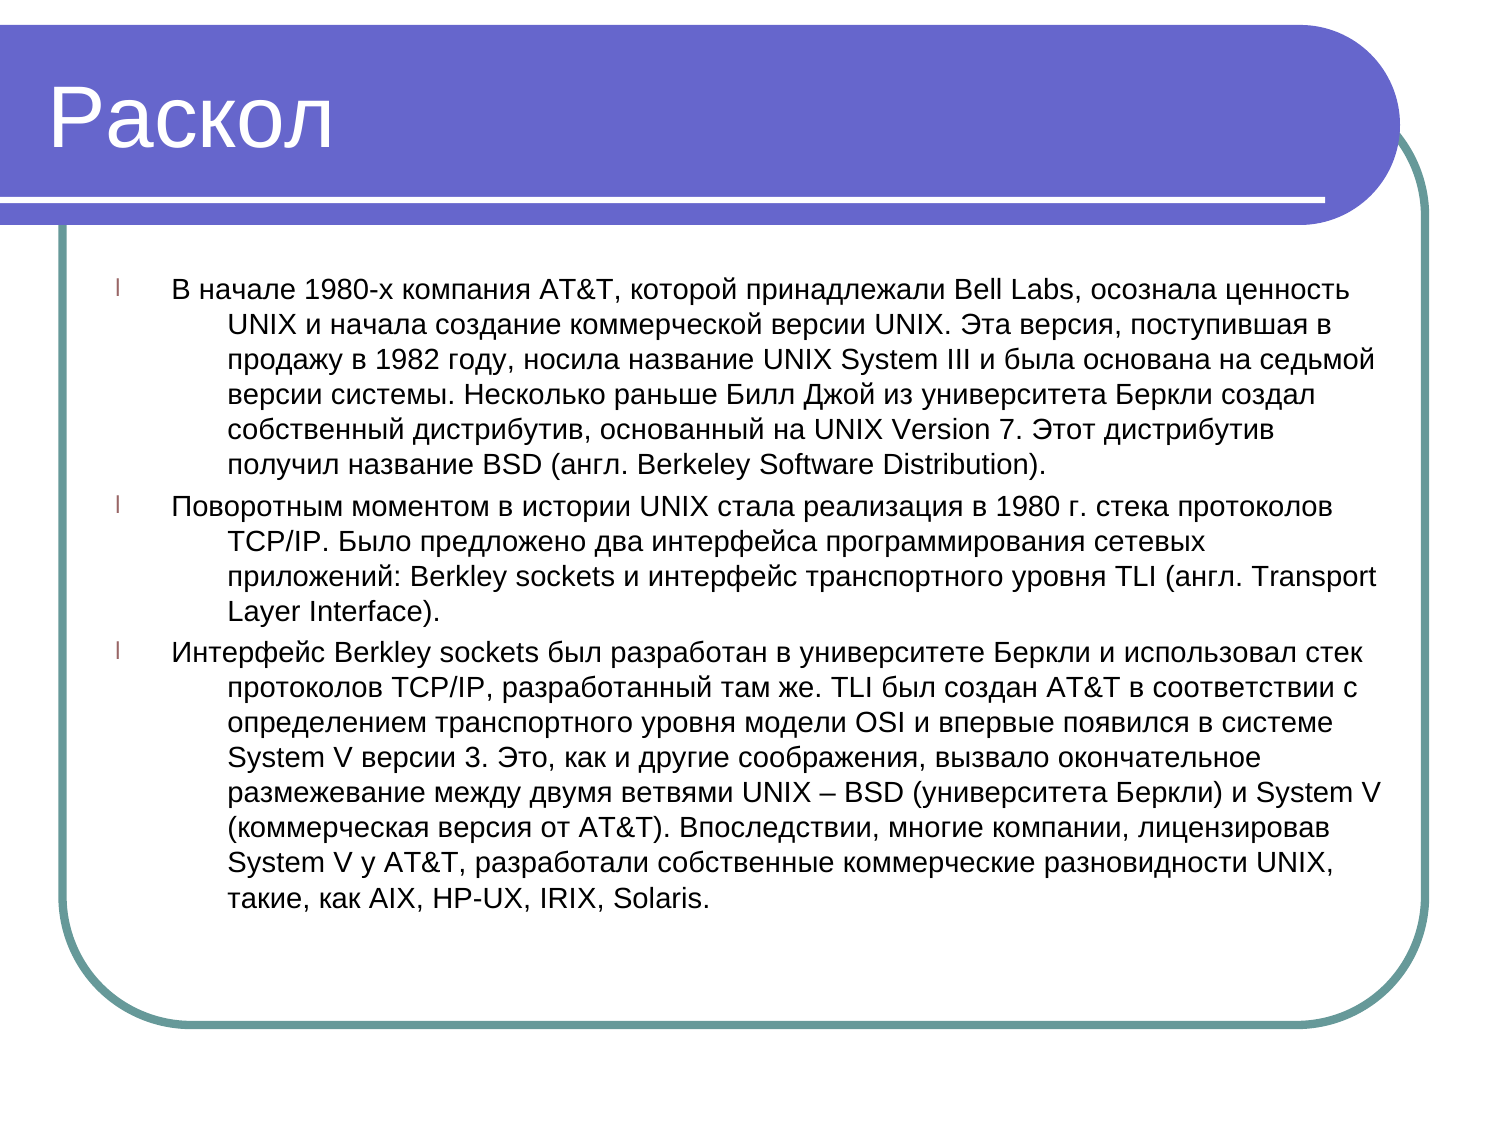

# Раскол
В начале 1980-х компания AT&T, которой принадлежали Bell Labs, осознала ценность UNIX и начала создание коммерческой версии UNIX. Эта версия, поступившая в продажу в 1982 году, носила название UNIX System III и была основана на седьмой версии системы. Несколько раньше Билл Джой из университета Беркли создал собственный дистрибутив, основанный на UNIX Version 7. Этот дистрибутив получил название BSD (англ. Berkeley Software Distribution).
Поворотным моментом в истории UNIX стала реализация в 1980 г. стека протоколов TCP/IP. Было предложено два интерфейса программирования сетевых приложений: Berkley sockets и интерфейс транспортного уровня TLI (англ. Transport Layer Interface).
Интерфейс Berkley sockets был разработан в университете Беркли и использовал стек протоколов TCP/IP, разработанный там же. TLI был создан AT&T в соответствии с определением транспортного уровня модели OSI и впервые появился в системе System V версии 3. Это, как и другие соображения, вызвало окончательное размежевание между двумя ветвями UNIX – BSD (университета Беркли) и System V (коммерческая версия от AT&T). Впоследствии, многие компании, лицензировав System V у AT&T, разработали собственные коммерческие разновидности UNIX, такие, как AIX, HP-UX, IRIX, Solaris.